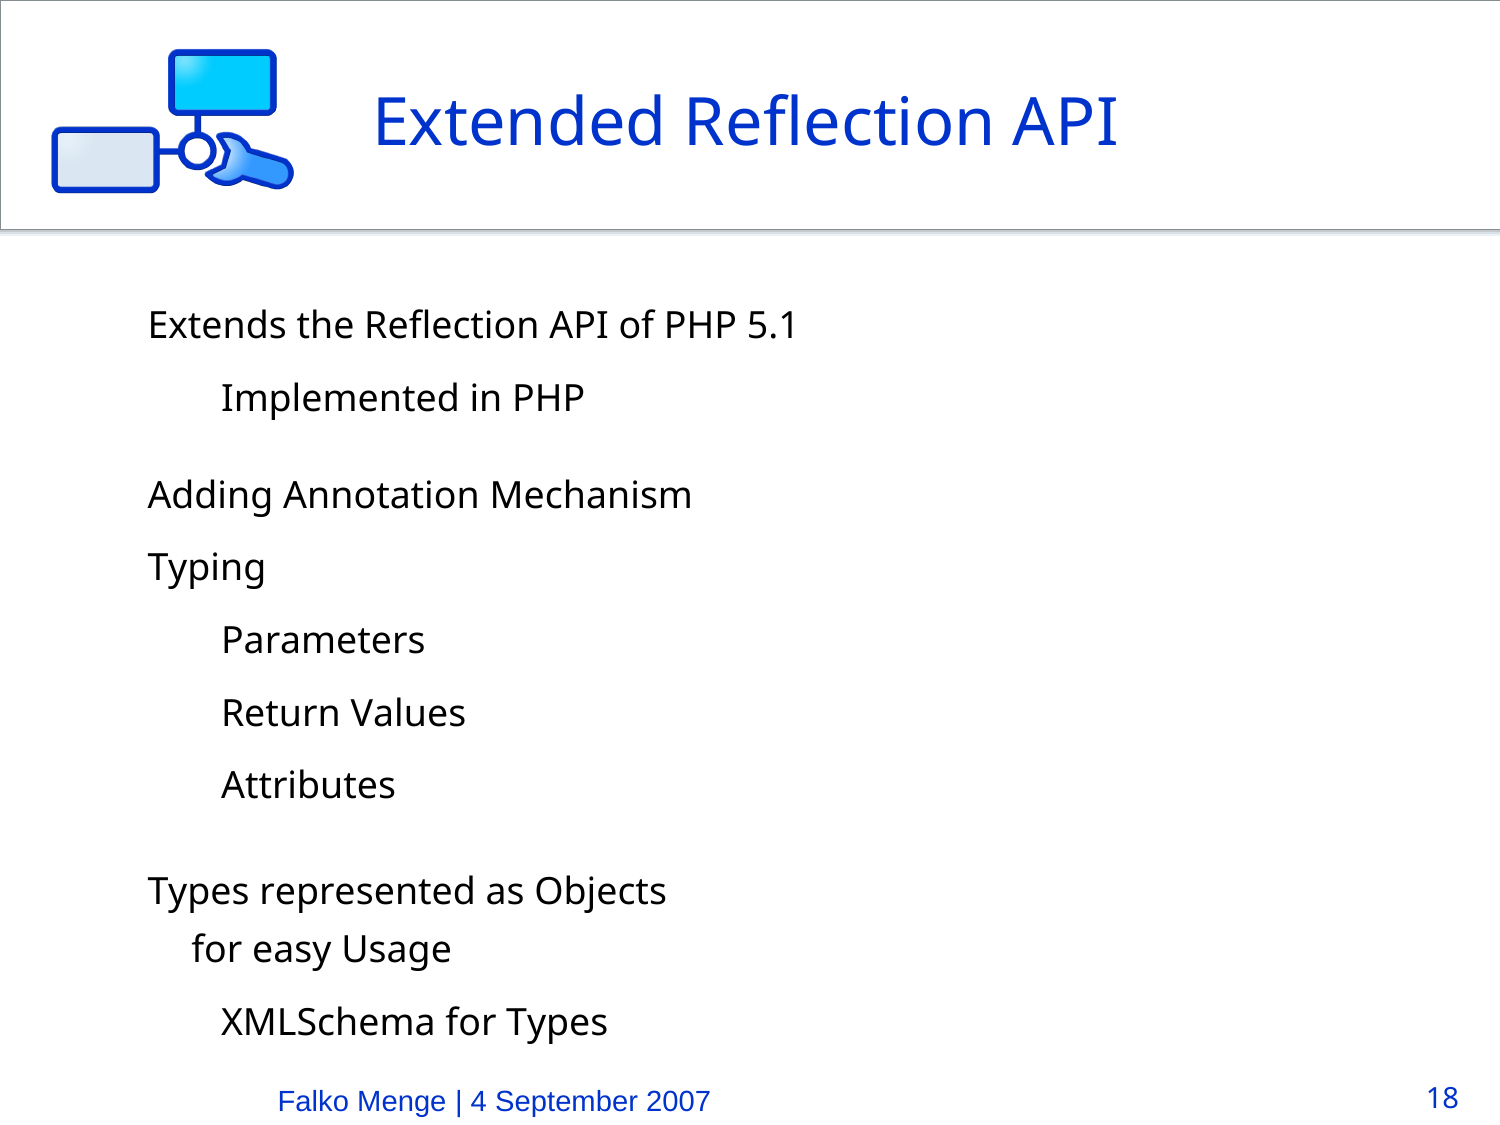

# Extended Reflection API
Extends the Reflection API of PHP 5.1
Implemented in PHP
Adding Annotation Mechanism
Typing
Parameters
Return Values
Attributes
Types represented as Objects
for easy Usage
XMLSchema for Types
Falko Menge
18